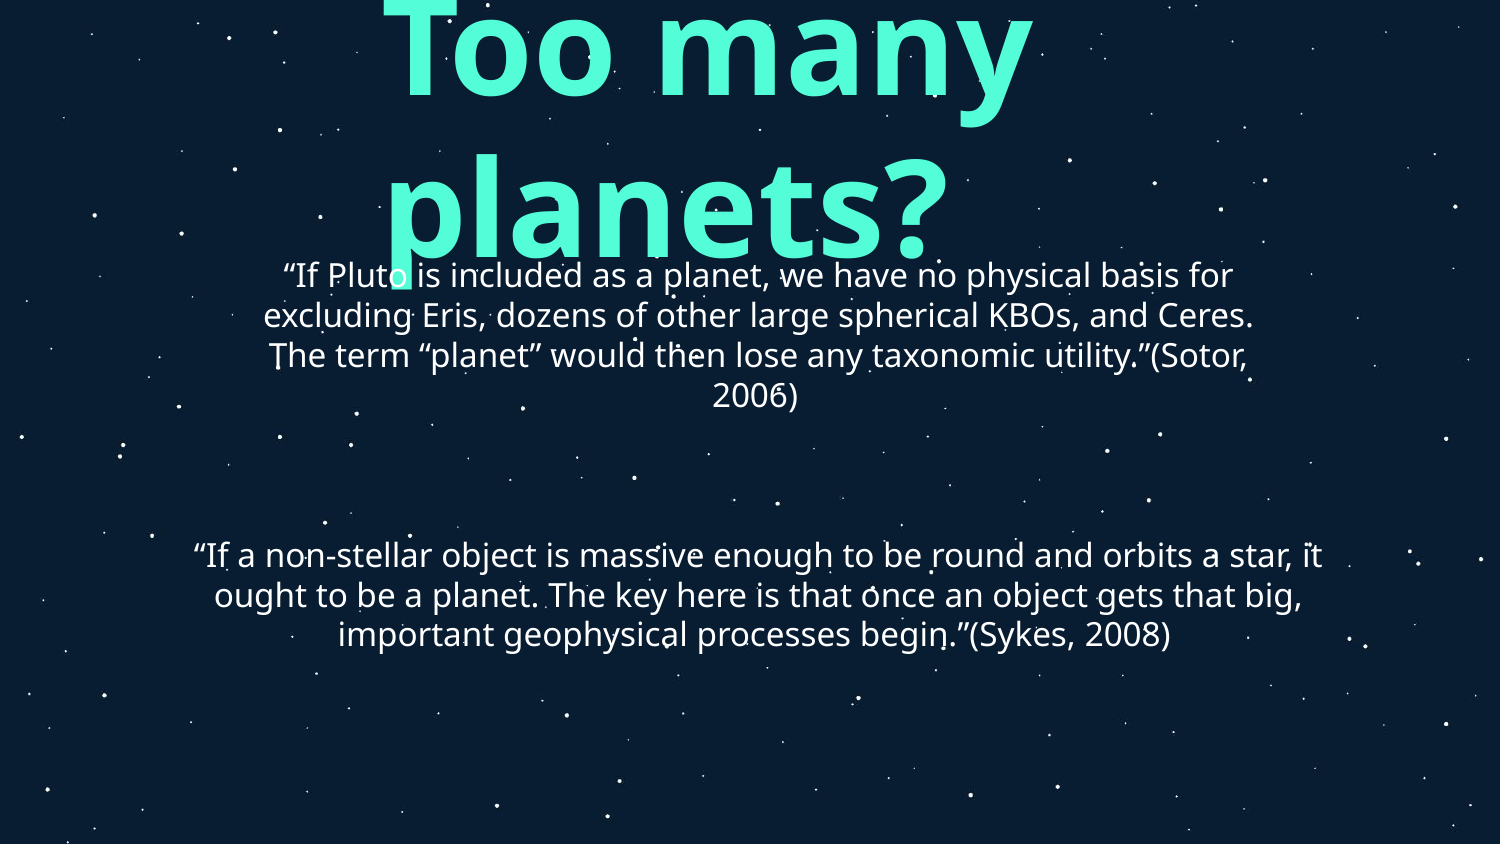

# Too many planets?
“If Pluto is included as a planet, we have no physical basis for excluding Eris, dozens of other large spherical KBOs, and Ceres. The term “planet” would then lose any taxonomic utility.”(Sotor, 2006)
“If a non-stellar object is massive enough to be round and orbits a star, it ought to be a planet. The key here is that once an object gets that big, important geophysical processes begin.”(Sykes, 2008)